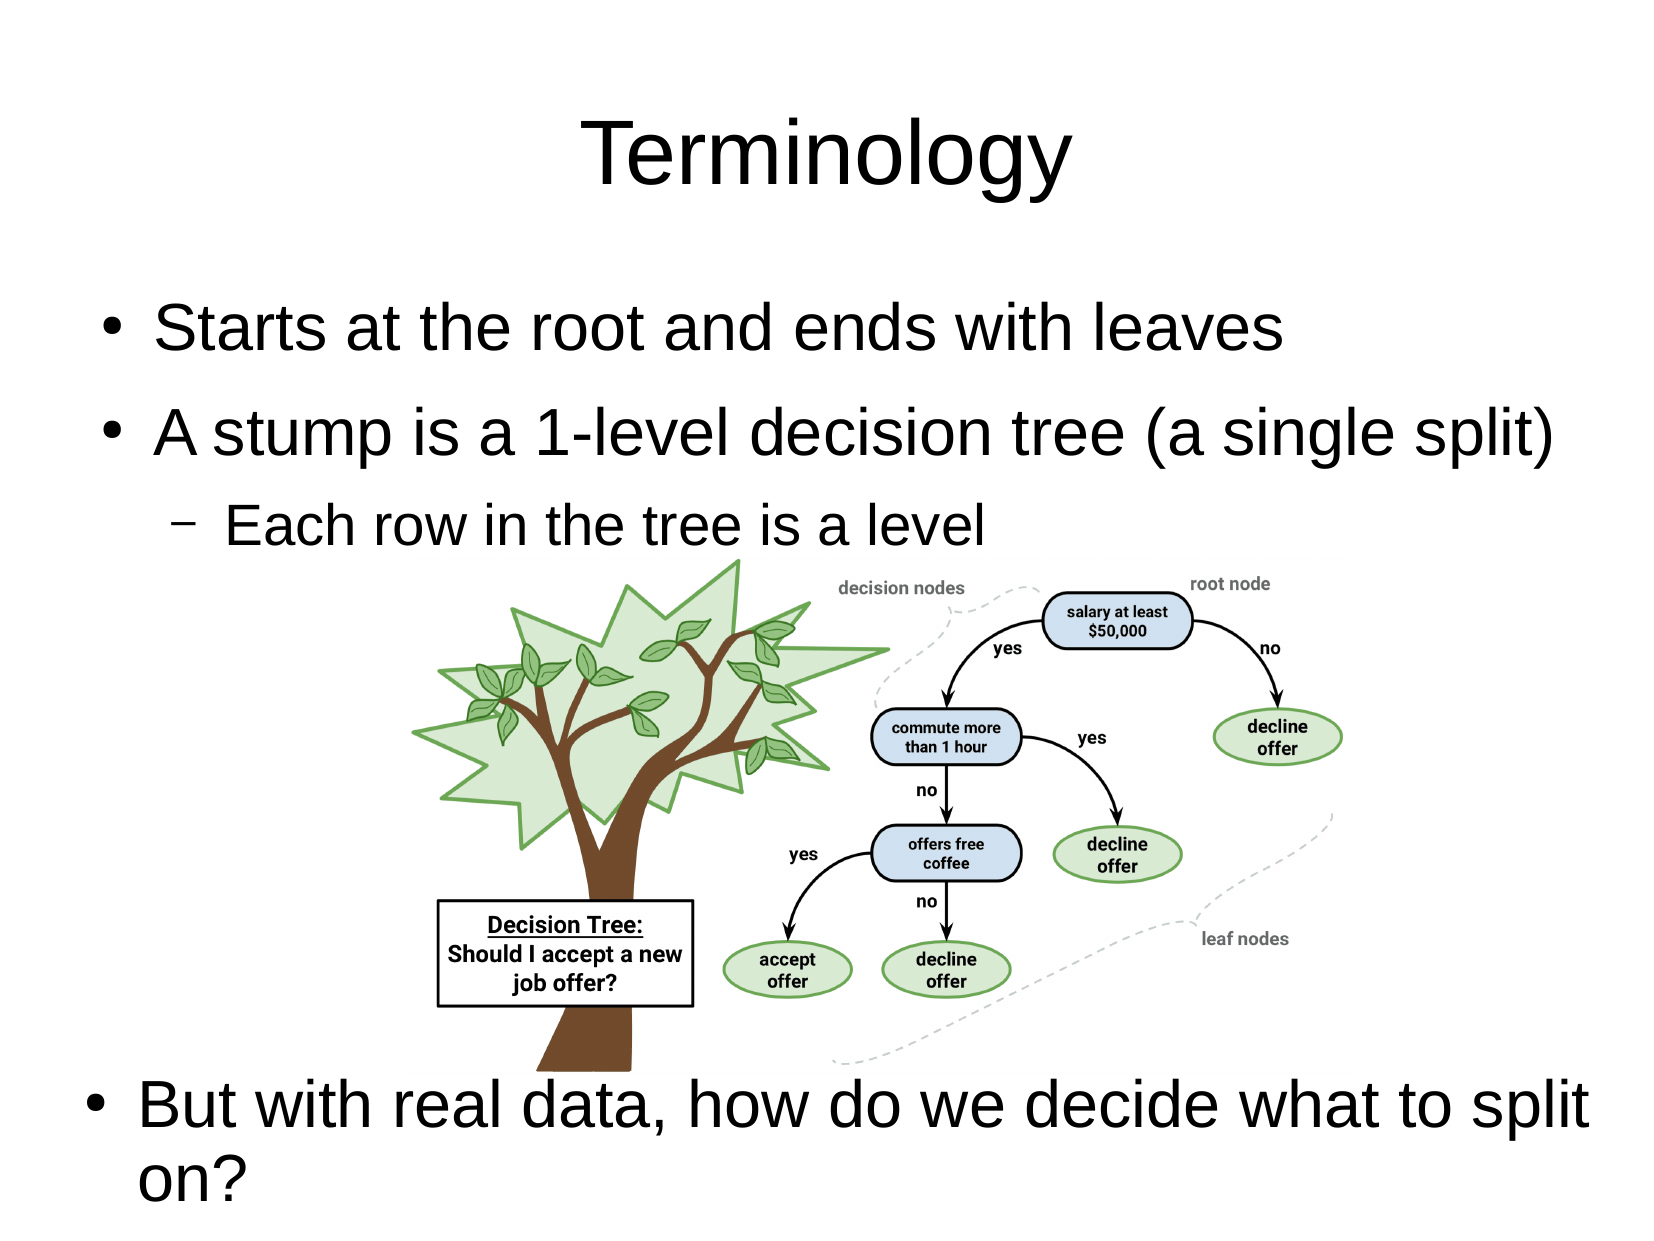

# Terminology
Starts at the root and ends with leaves
A stump is a 1-level decision tree (a single split)
Each row in the tree is a level
But with real data, how do we decide what to split on?